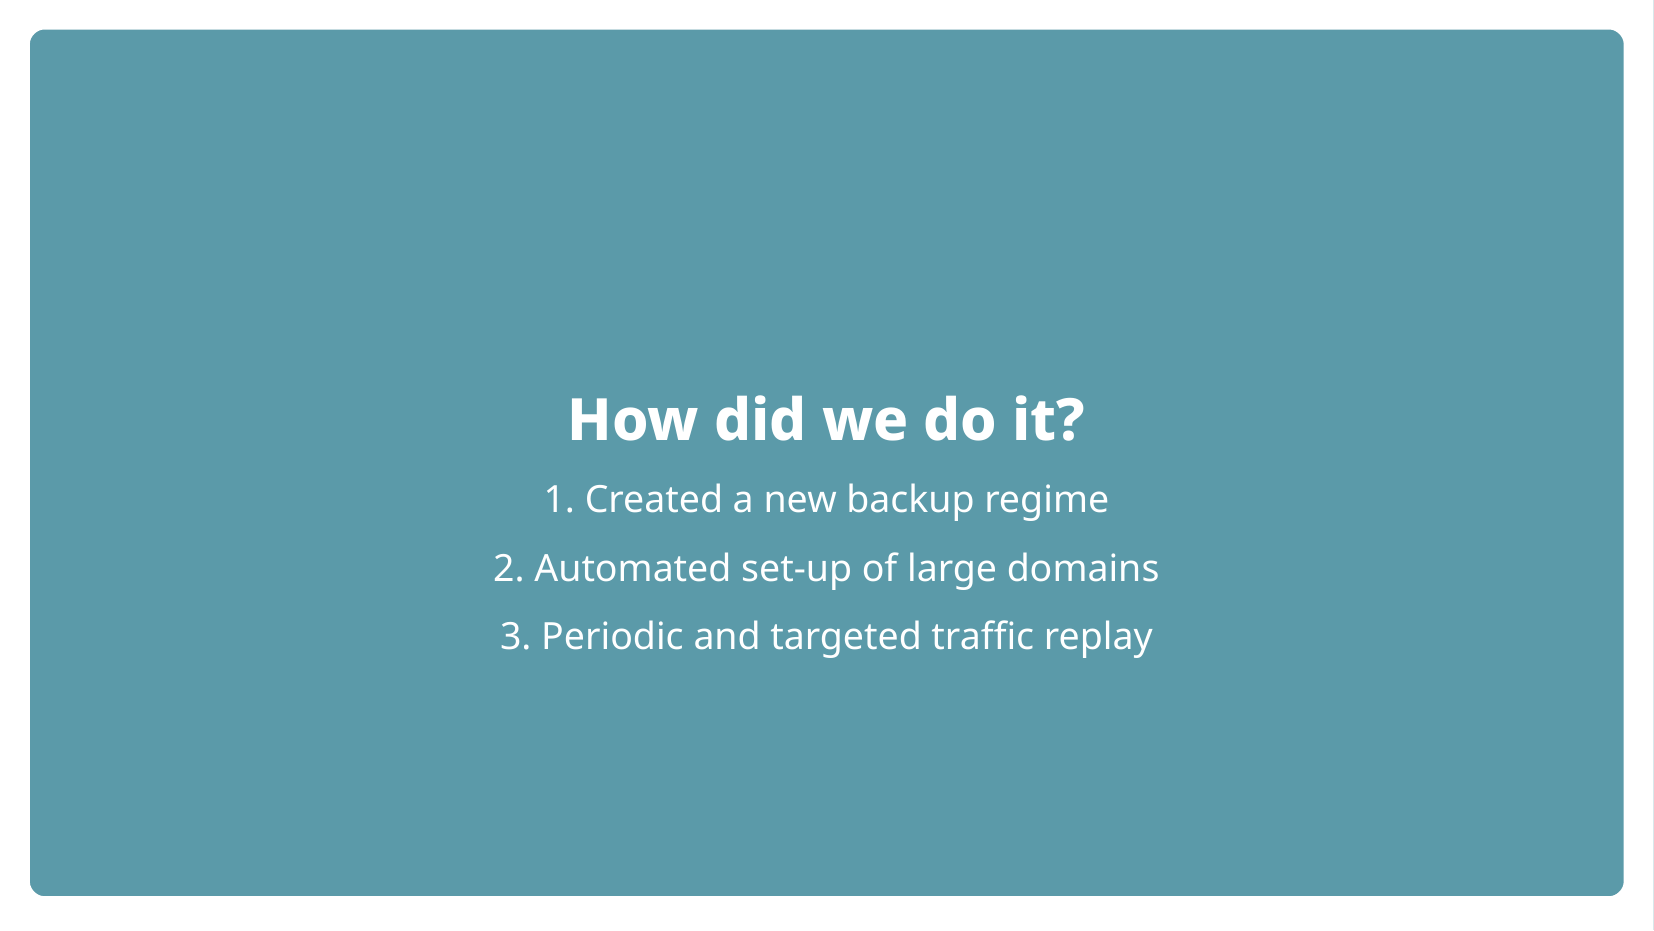

# How did we do it?
1. Created a new backup regime
2. Automated set-up of large domains
3. Periodic and targeted traffic replay